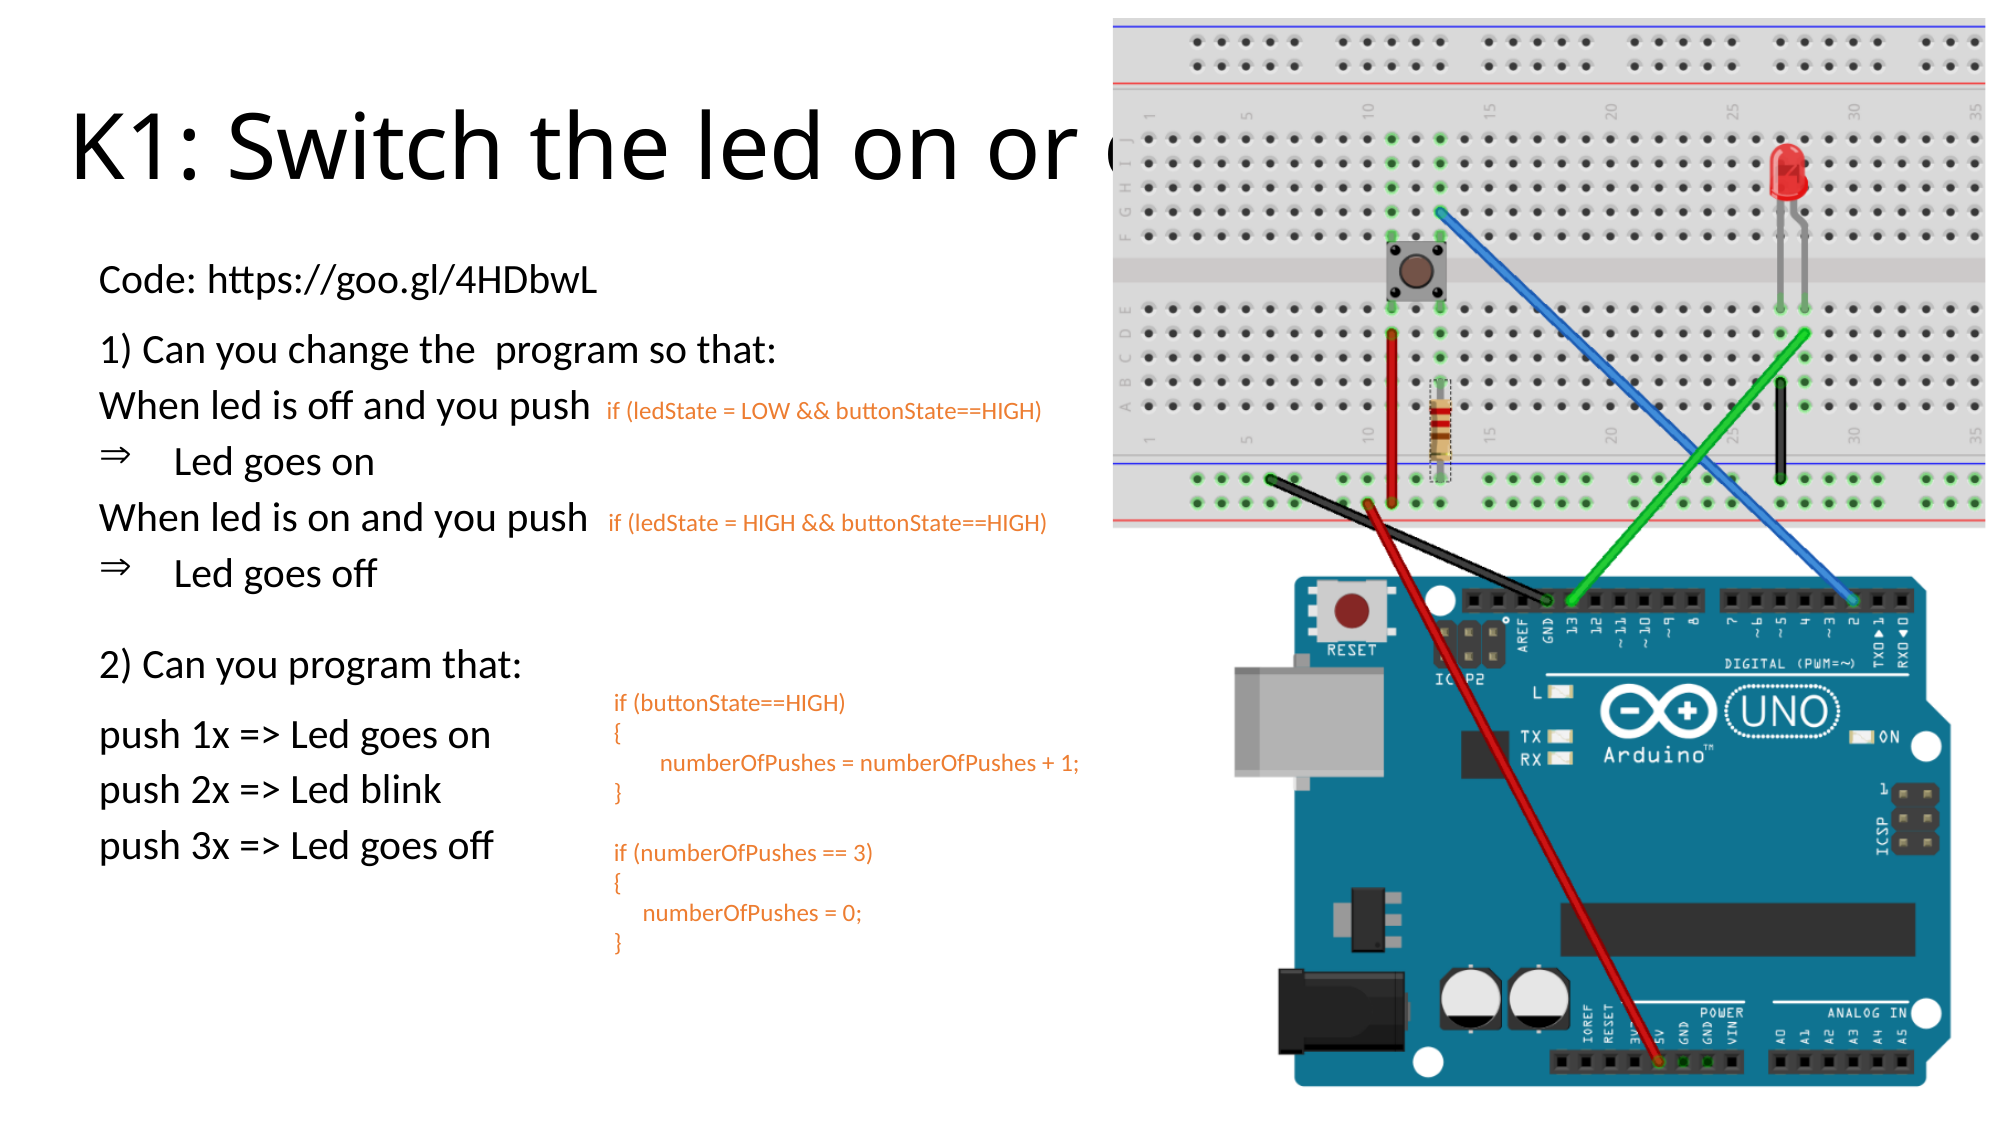

# K1: Switch the led on or off
Code: https://goo.gl/4HDbwL
1) Can you change the program so that:
When led is off and you push if (ledState = LOW && buttonState==HIGH)
Led goes on
When led is on and you push if (ledState = HIGH && buttonState==HIGH)
Led goes off
2) Can you program that:
push 1x => Led goes on
push 2x => Led blink
push 3x => Led goes off
if (buttonState==HIGH)
{
 numberOfPushes = numberOfPushes + 1;
}
if (numberOfPushes == 3)
{
 numberOfPushes = 0;
}